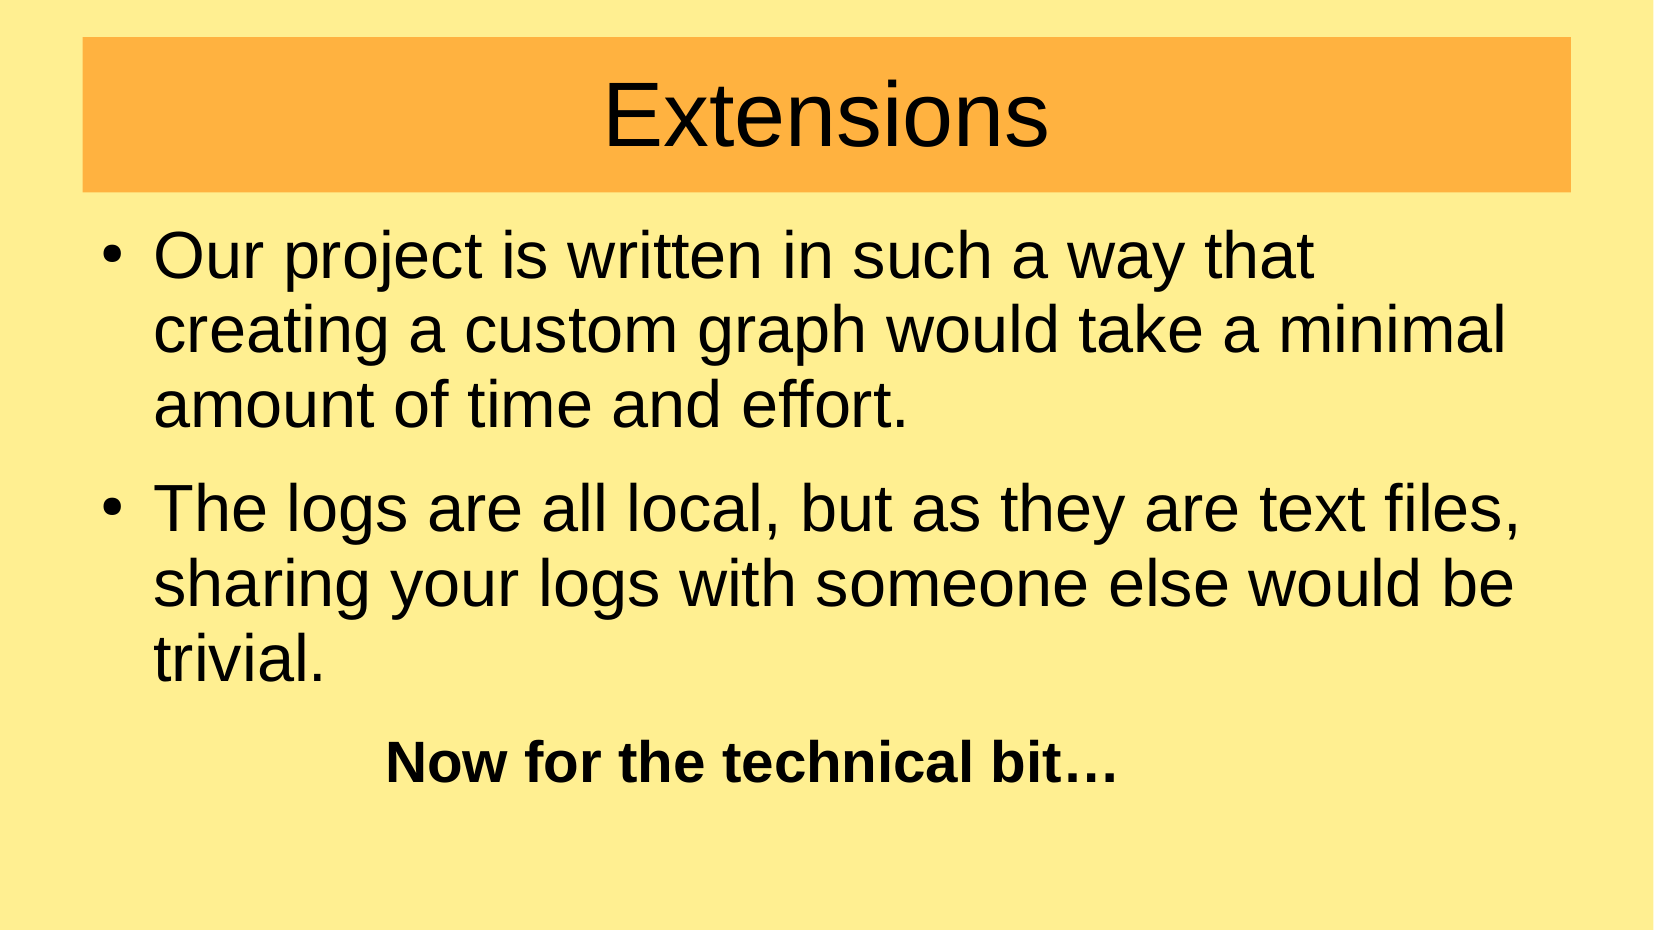

# Extensions
Our project is written in such a way that creating a custom graph would take a minimal amount of time and effort.
The logs are all local, but as they are text files, sharing your logs with someone else would be trivial.
Now for the technical bit…